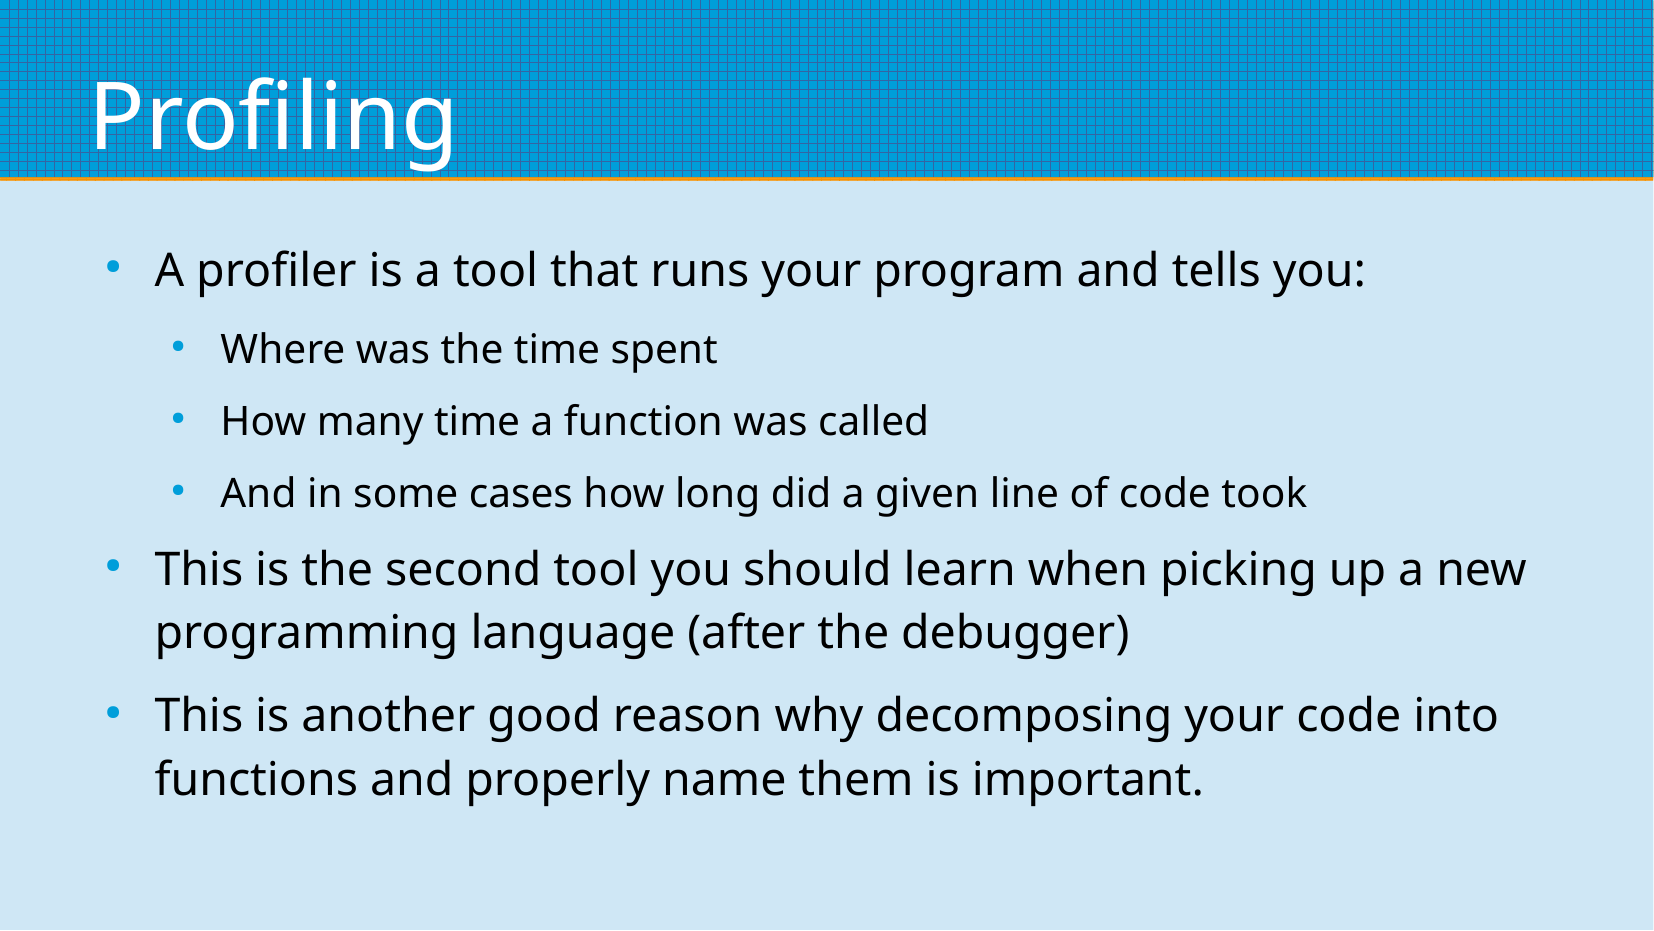

# Profiling
A profiler is a tool that runs your program and tells you:
Where was the time spent
How many time a function was called
And in some cases how long did a given line of code took
This is the second tool you should learn when picking up a new programming language (after the debugger)
This is another good reason why decomposing your code into functions and properly name them is important.